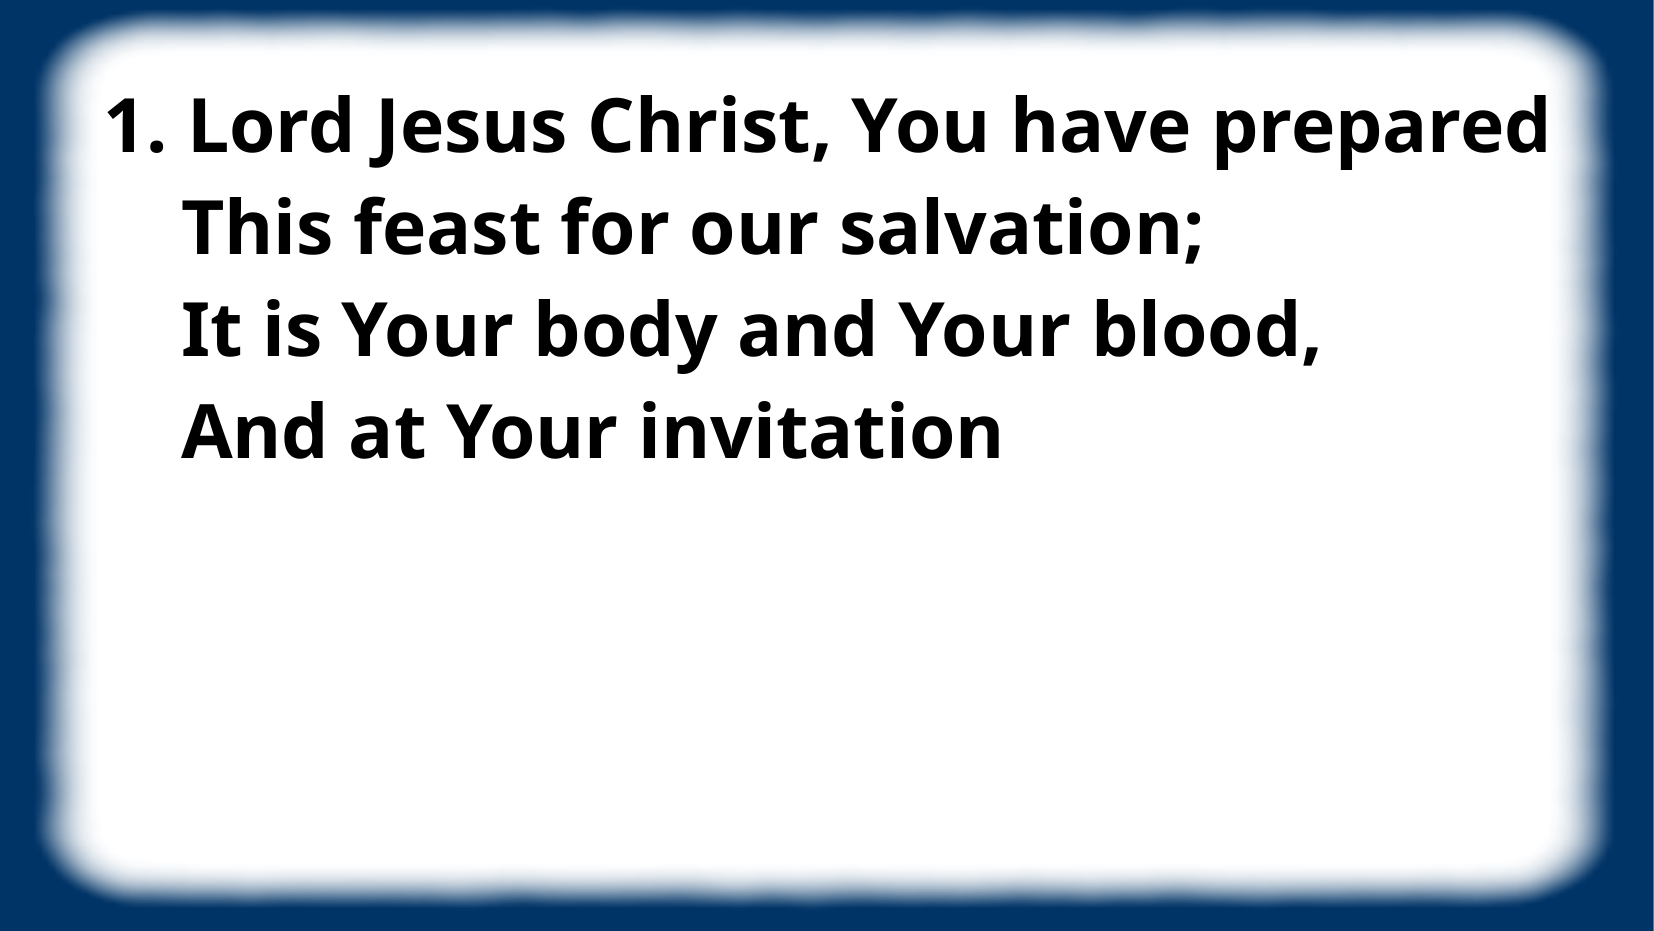

1. Lord Jesus Christ, You have prepared
 This feast for our salvation;
 It is Your body and Your blood,
 And at Your invitation